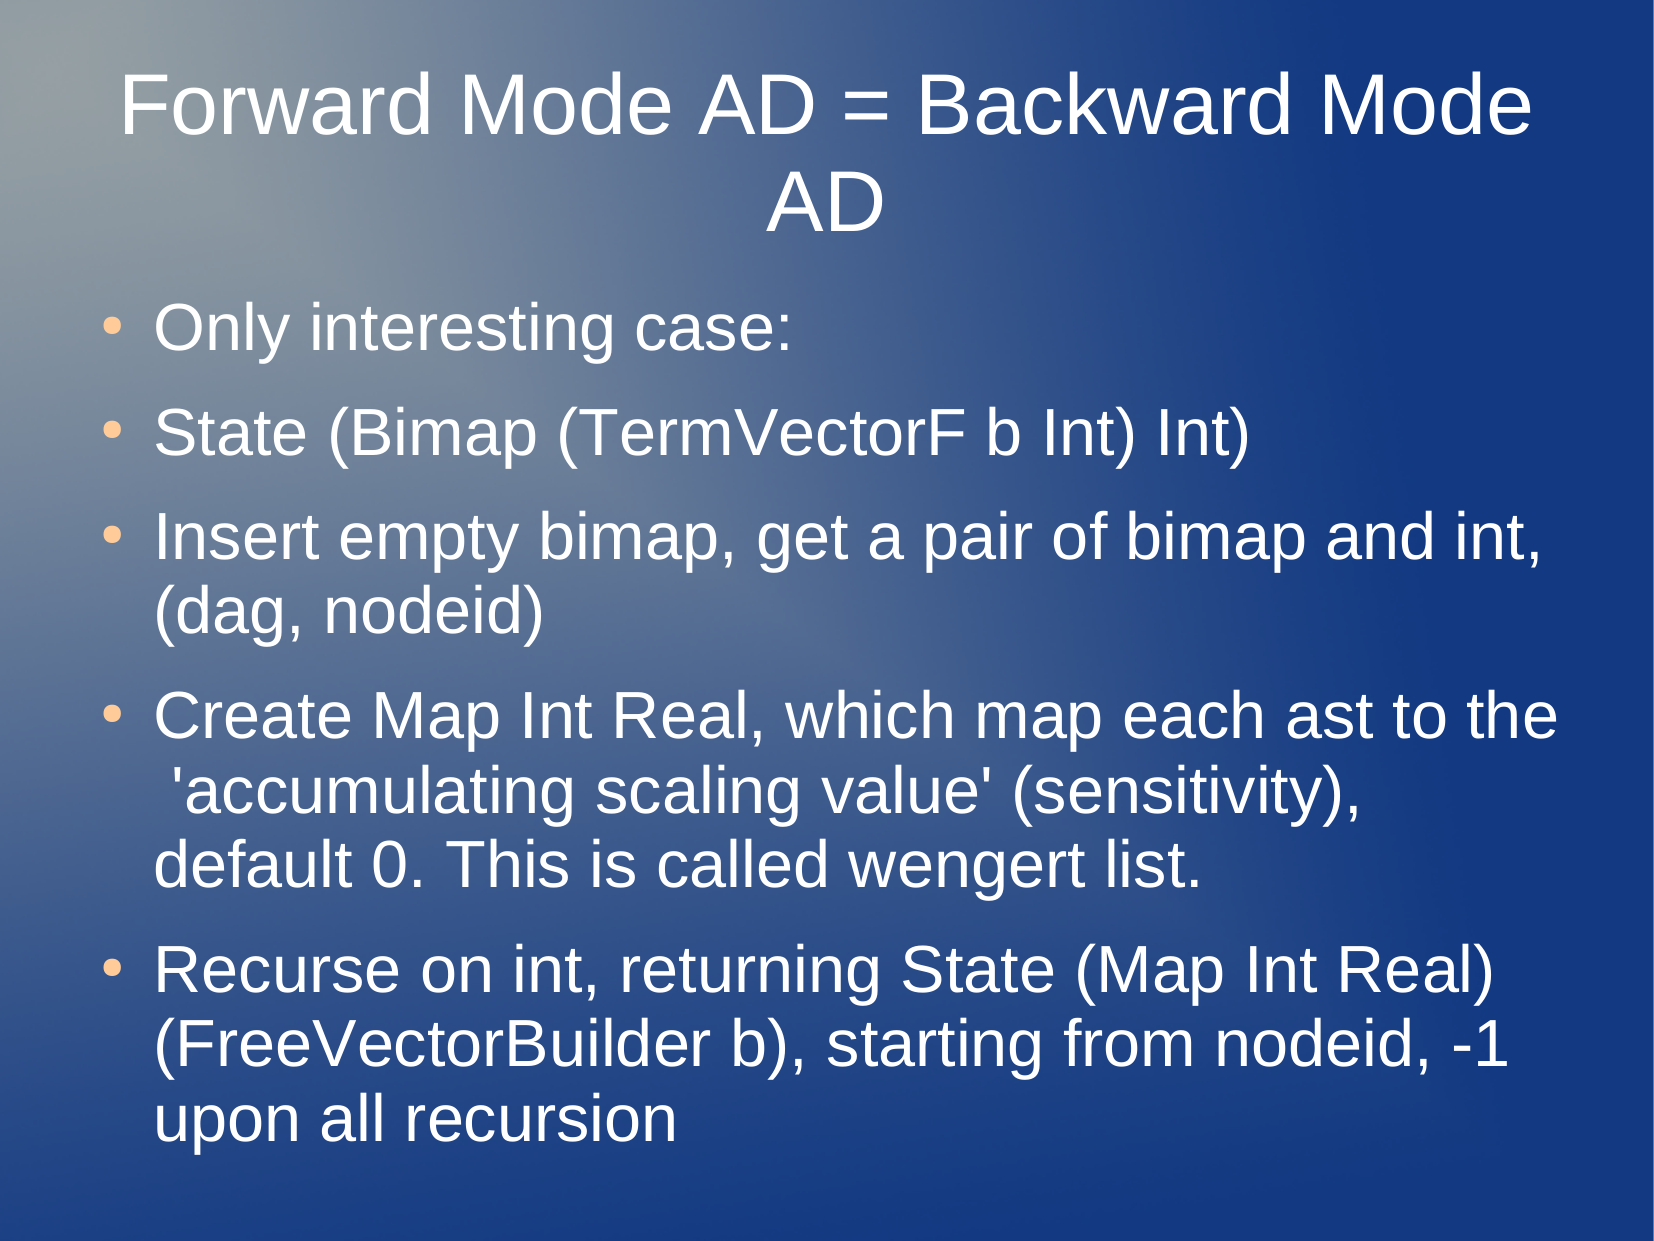

# Forward Mode AD = Backward Mode AD
Only interesting case:
State (Bimap (TermVectorF b Int) Int)
Insert empty bimap, get a pair of bimap and int, (dag, nodeid)
Create Map Int Real, which map each ast to the 'accumulating scaling value' (sensitivity), default 0. This is called wengert list.
Recurse on int, returning State (Map Int Real) (FreeVectorBuilder b), starting from nodeid, -1 upon all recursion